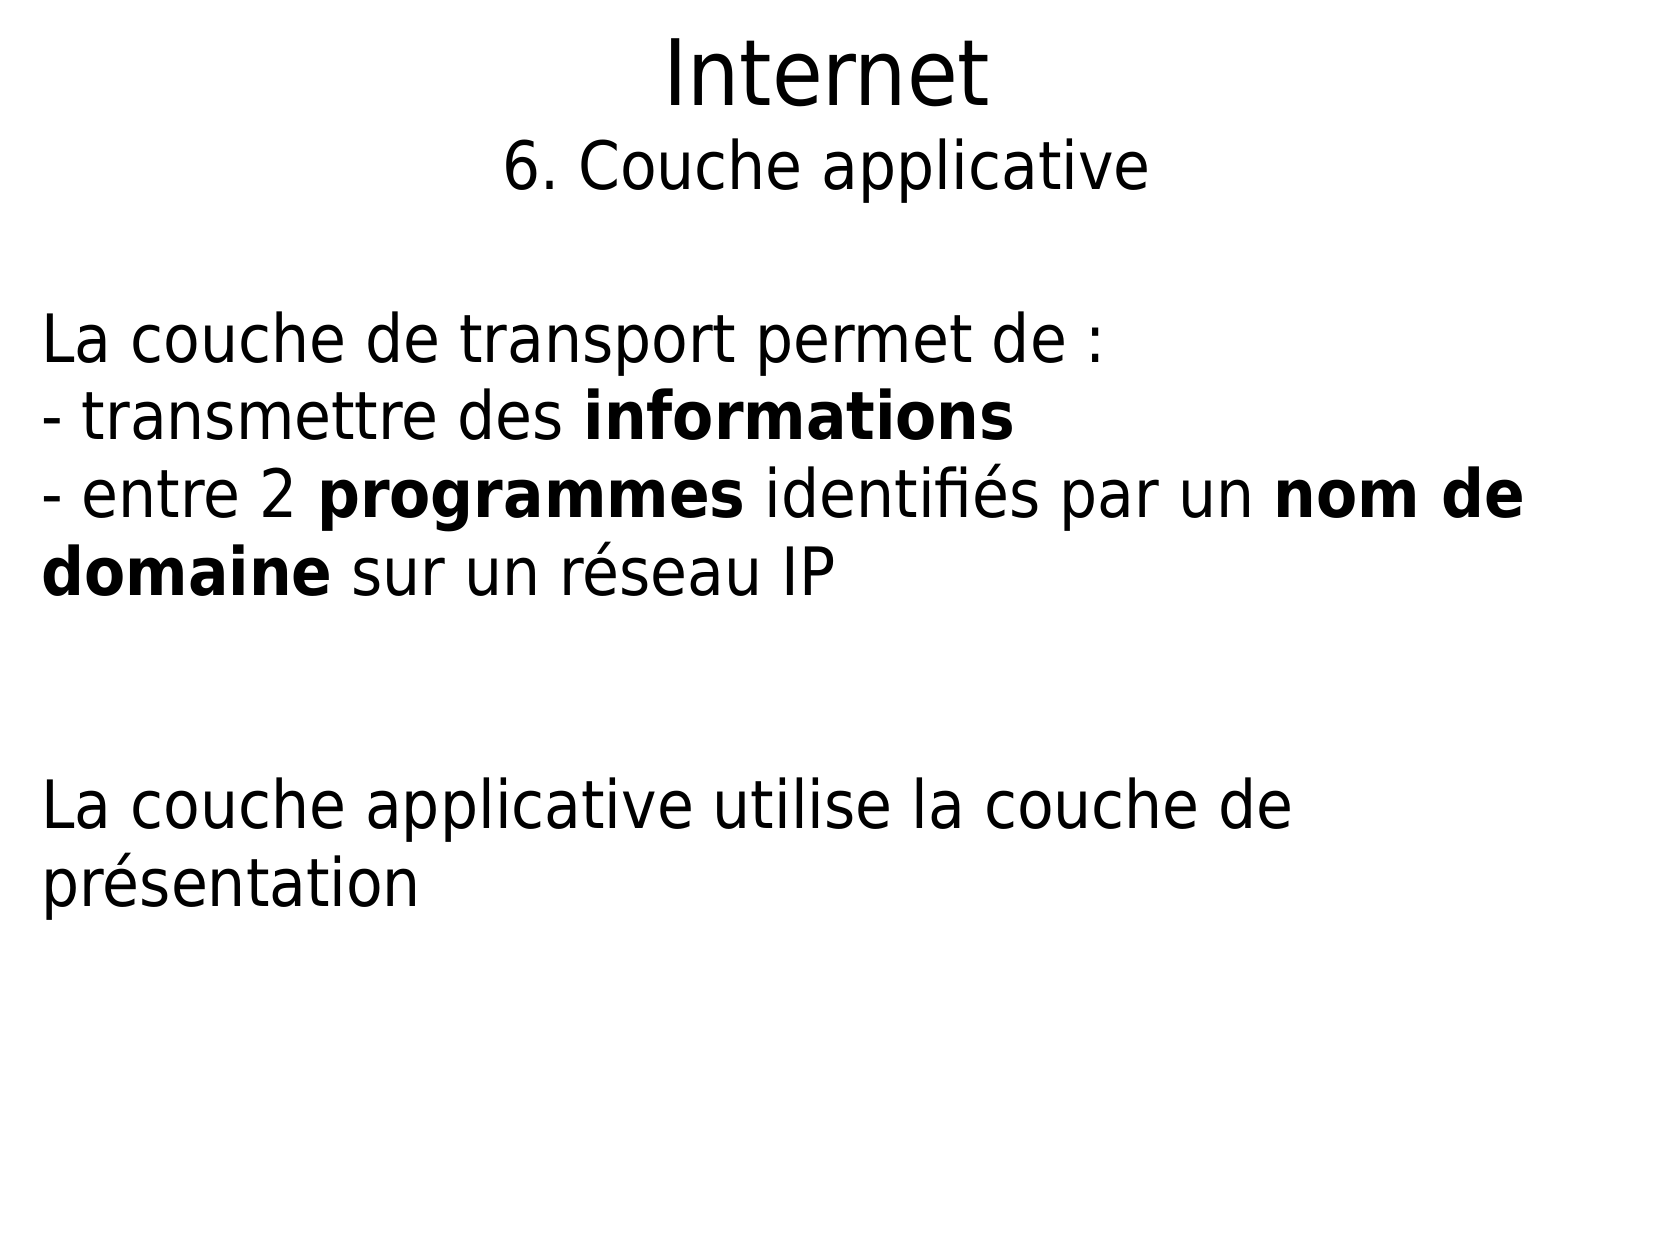

# Internet 6. Couche applicative
La couche de transport permet de :
- transmettre des informations
- entre 2 programmes identifiés par un nom de domaine sur un réseau IP
La couche applicative utilise la couche de présentation